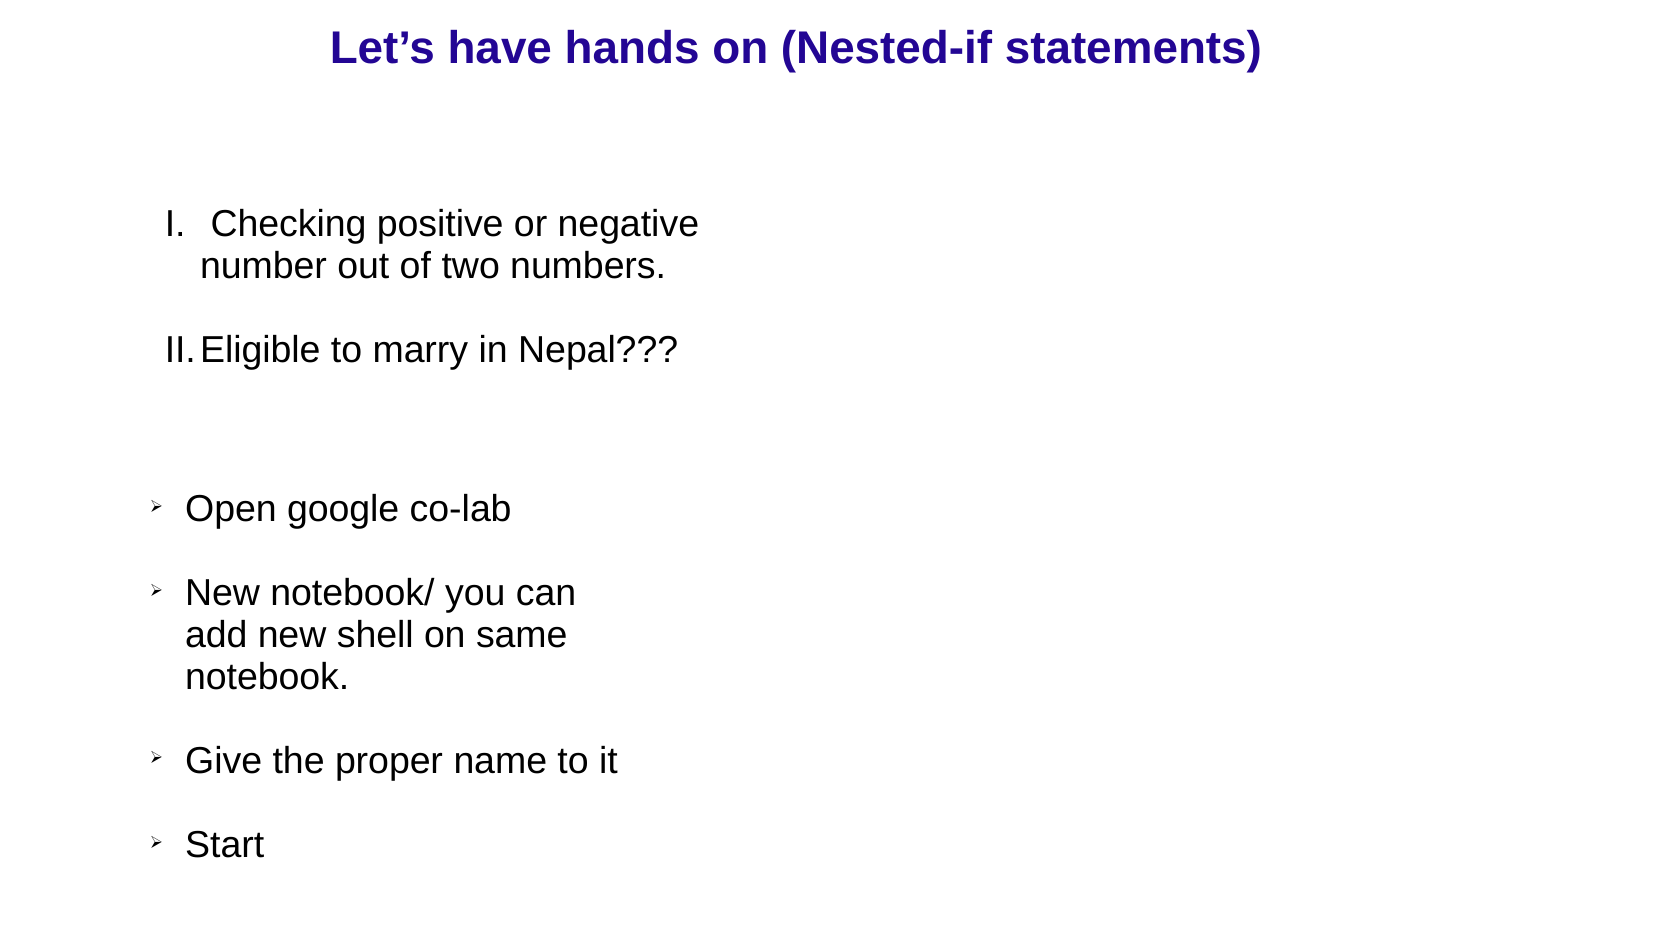

Let’s have hands on (Nested-if statements)
 Checking positive or negative number out of two numbers.
Eligible to marry in Nepal???
Open google co-lab
New notebook/ you can add new shell on same notebook.
Give the proper name to it
Start